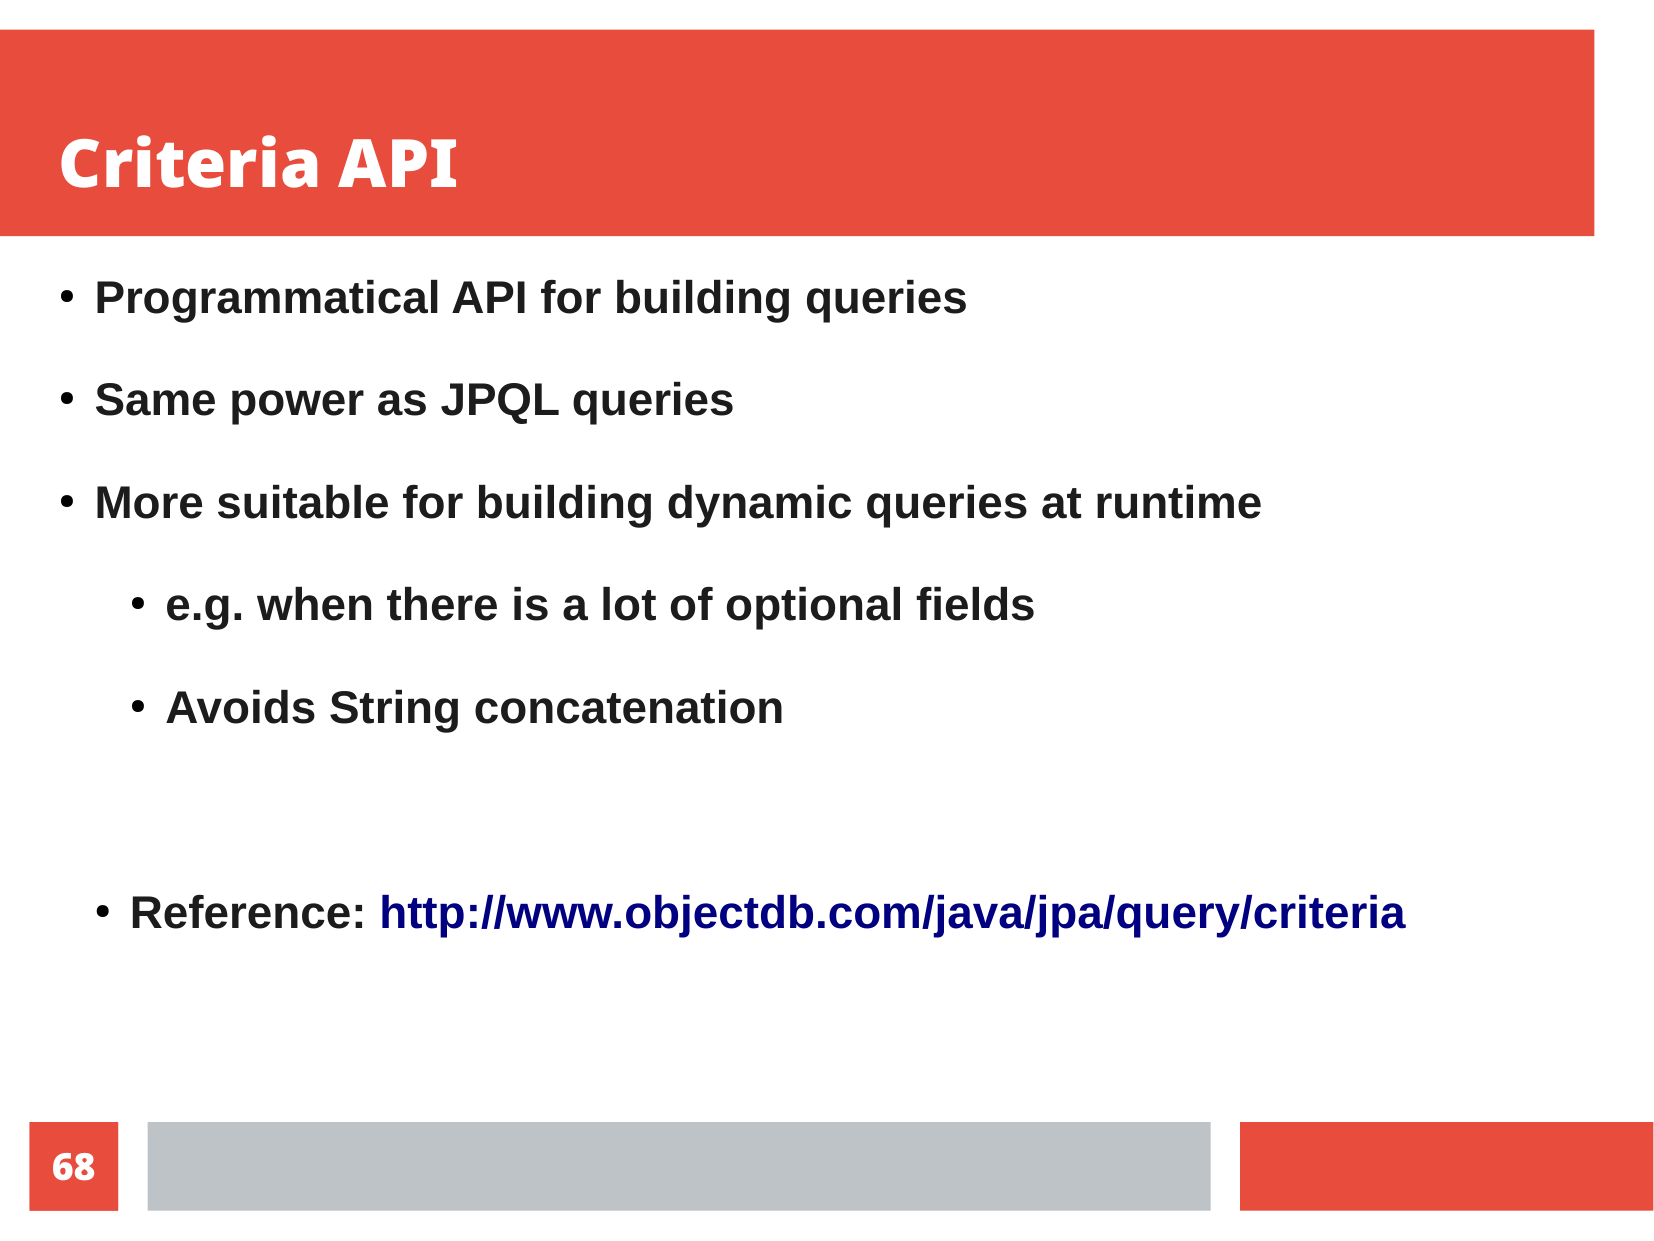

# Criteria API
Programmatical API for building queries
Same power as JPQL queries
More suitable for building dynamic queries at runtime
e.g. when there is a lot of optional fields
Avoids String concatenation
Reference: http://www.objectdb.com/java/jpa/query/criteria
68